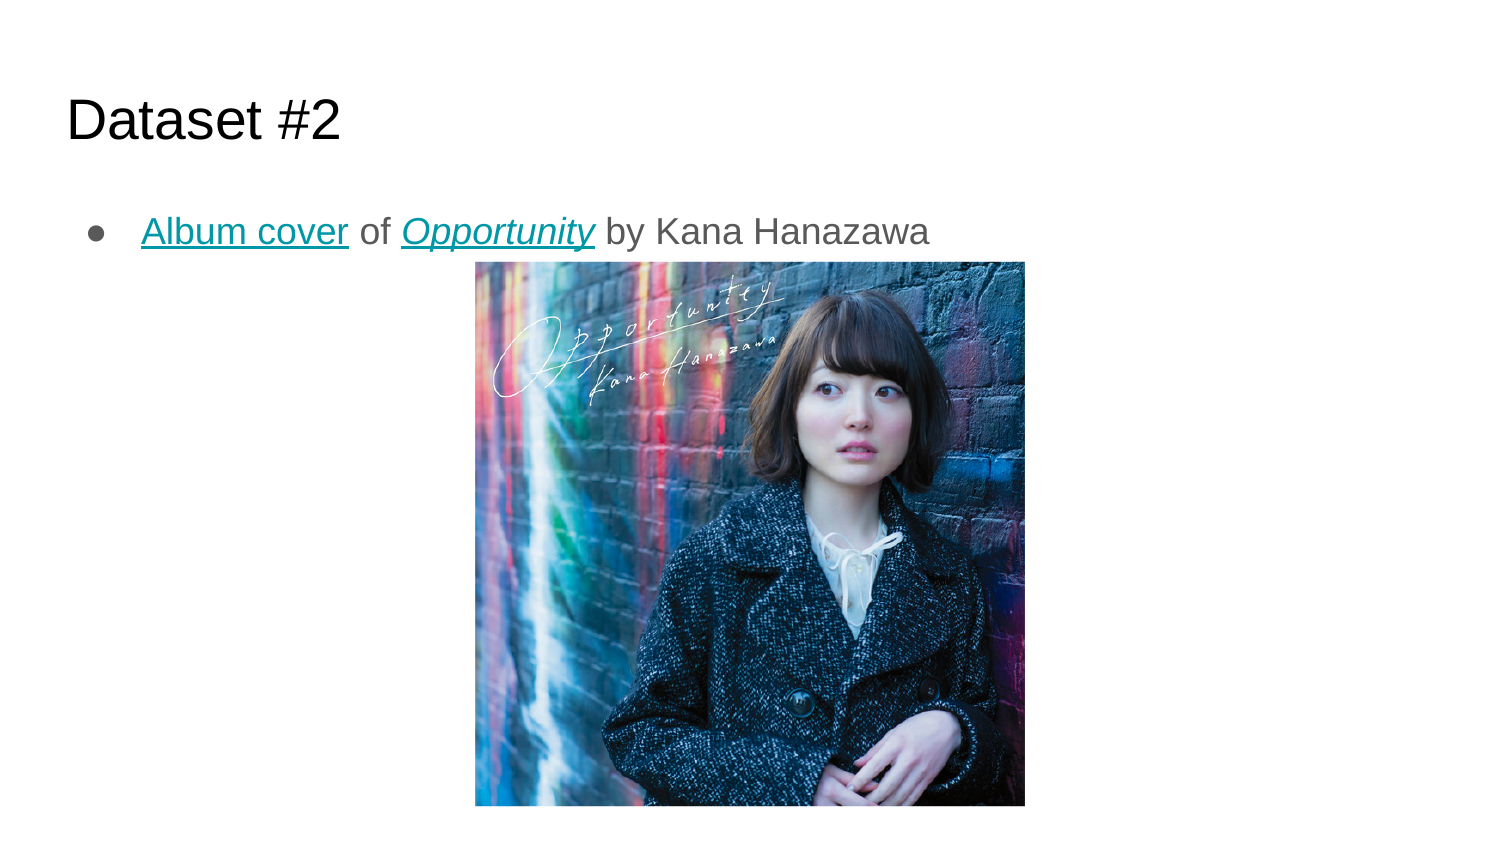

# Dataset #2
Album cover of Opportunity by Kana Hanazawa